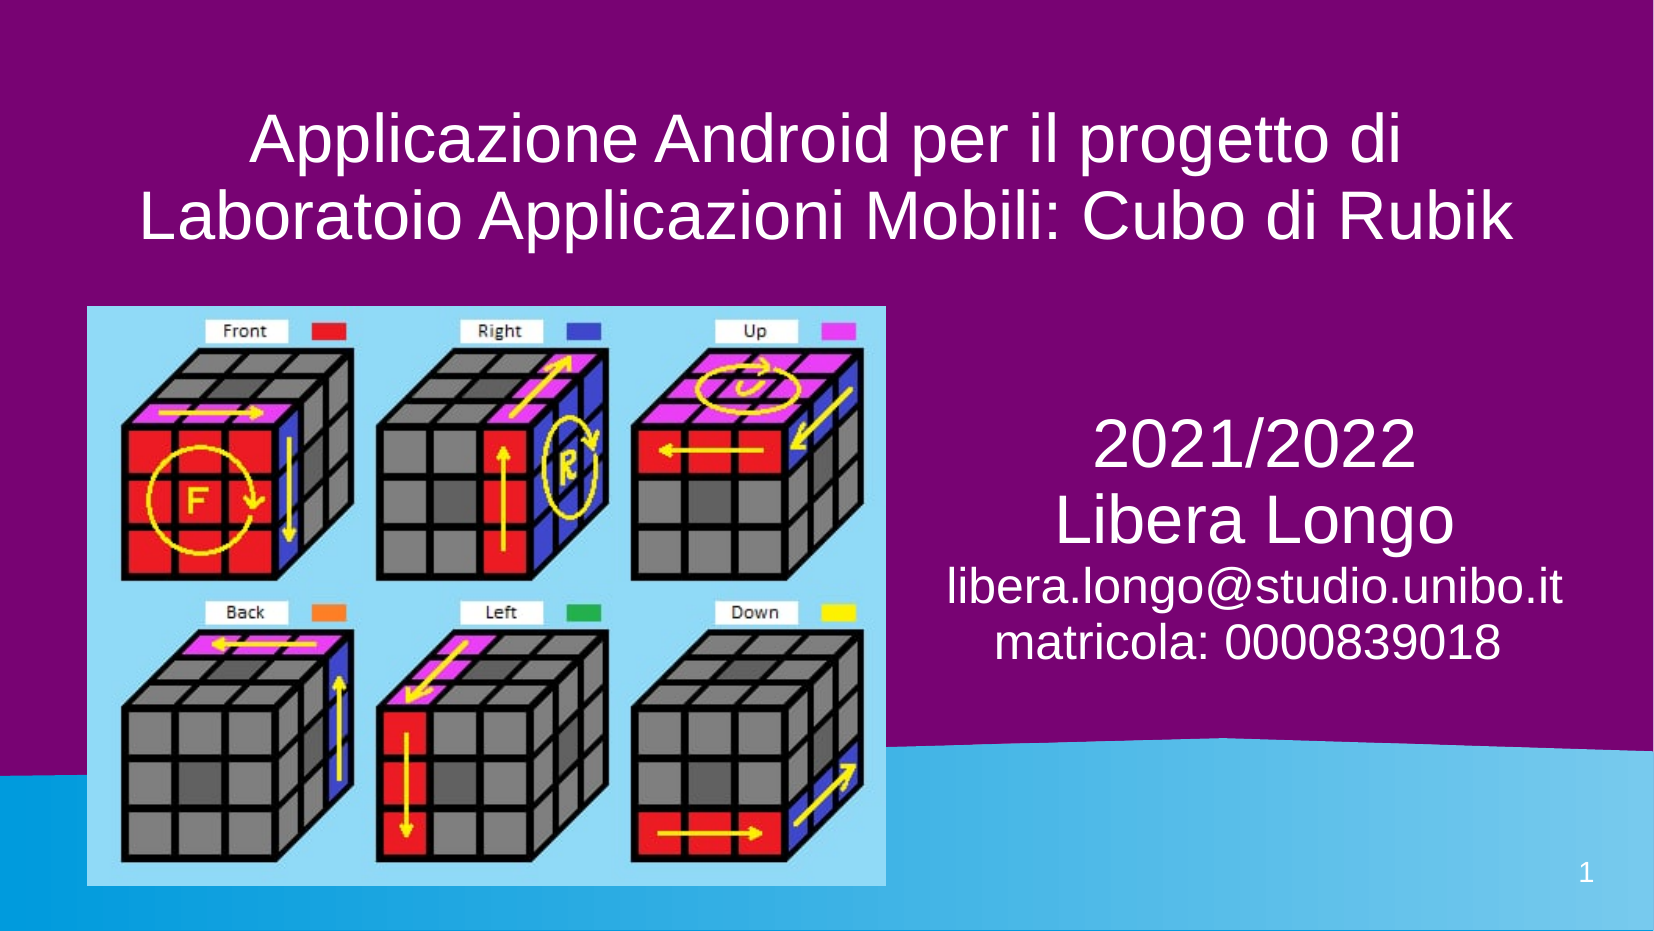

# Applicazione Android per il progetto di Laboratoio Applicazioni Mobili: Cubo di Rubik
2021/2022
Libera Longo
libera.longo@studio.unibo.it
matricola: 0000839018